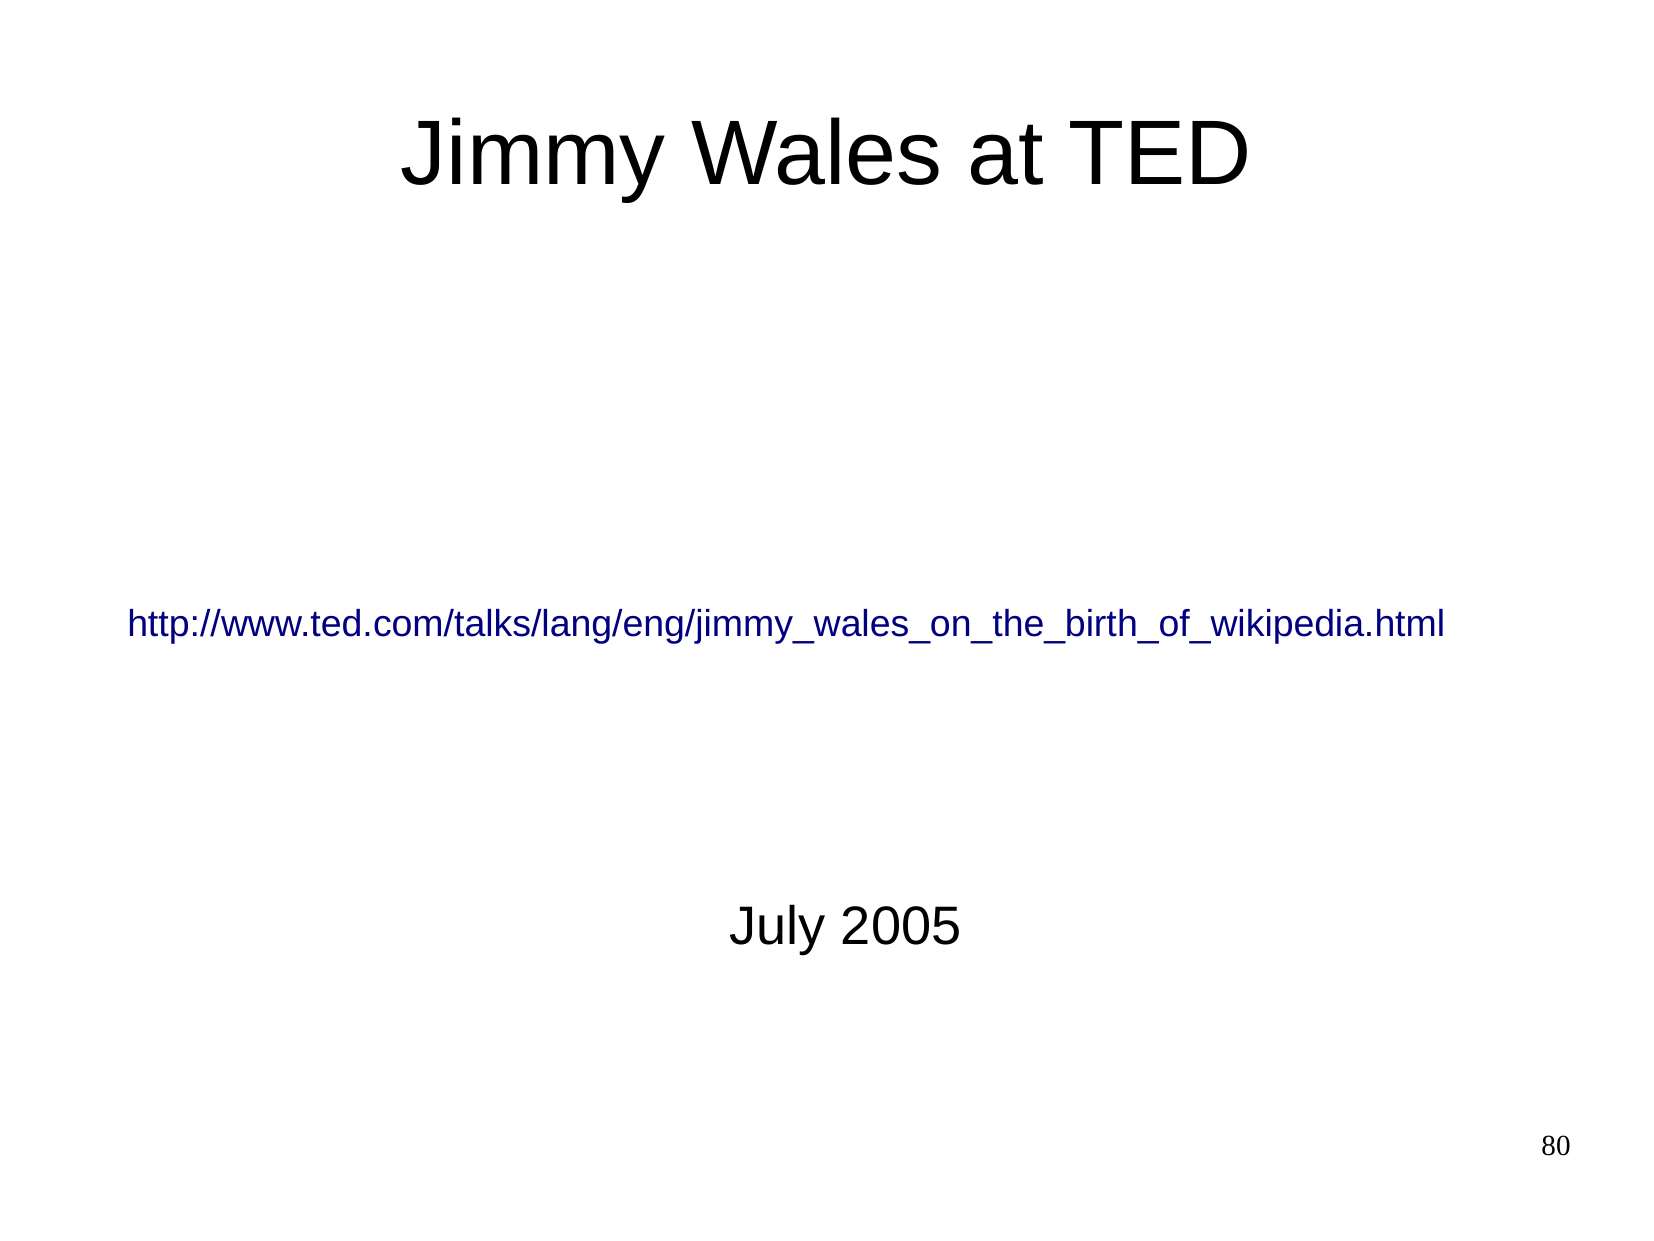

# Jimmy Wales at TED
http://www.ted.com/talks/lang/eng/jimmy_wales_on_the_birth_of_wikipedia.html
July 2005
80